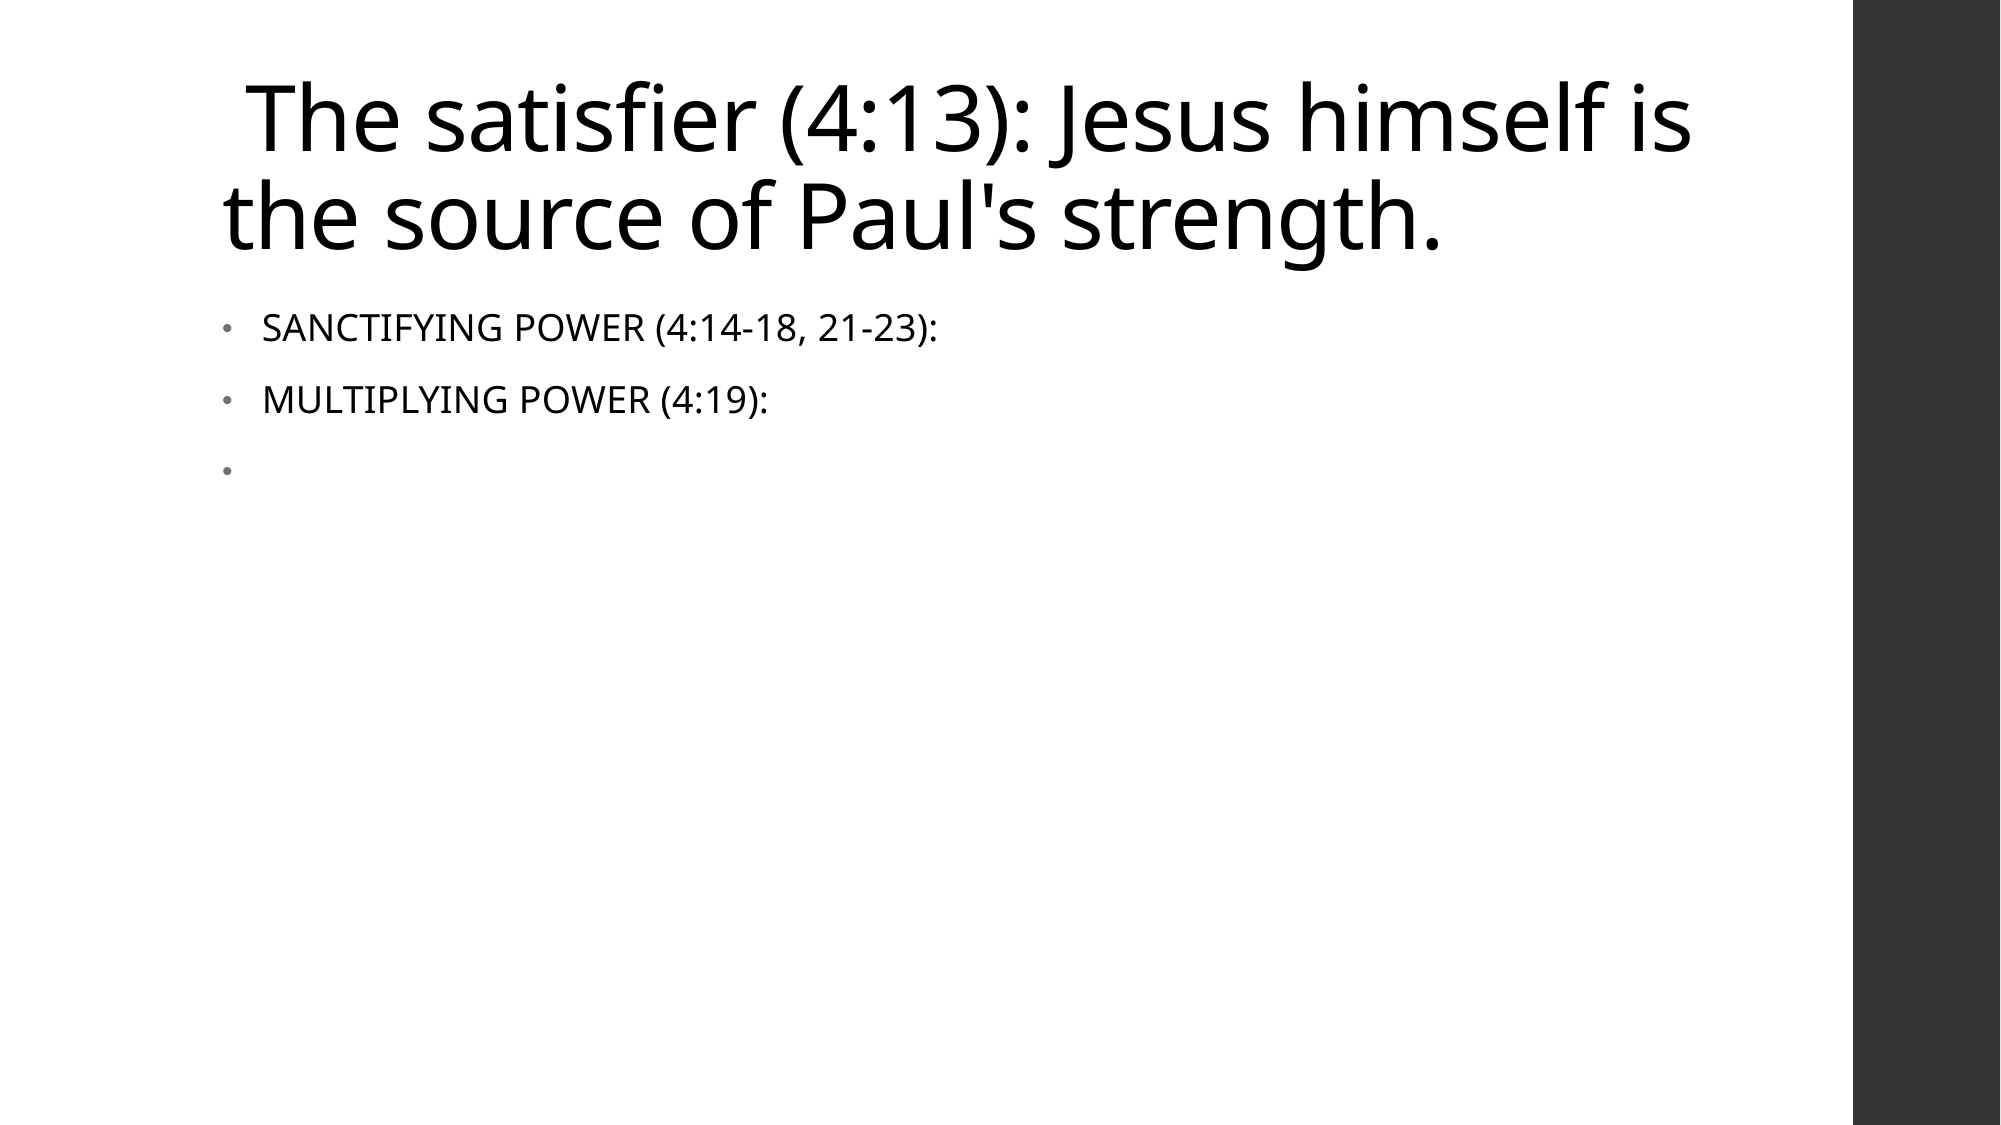

# The satisfier (4:13): Jesus himself is the source of Paul's strength.
 SANCTIFYING POWER (4:14-18, 21-23):
 MULTIPLYING POWER (4:19):